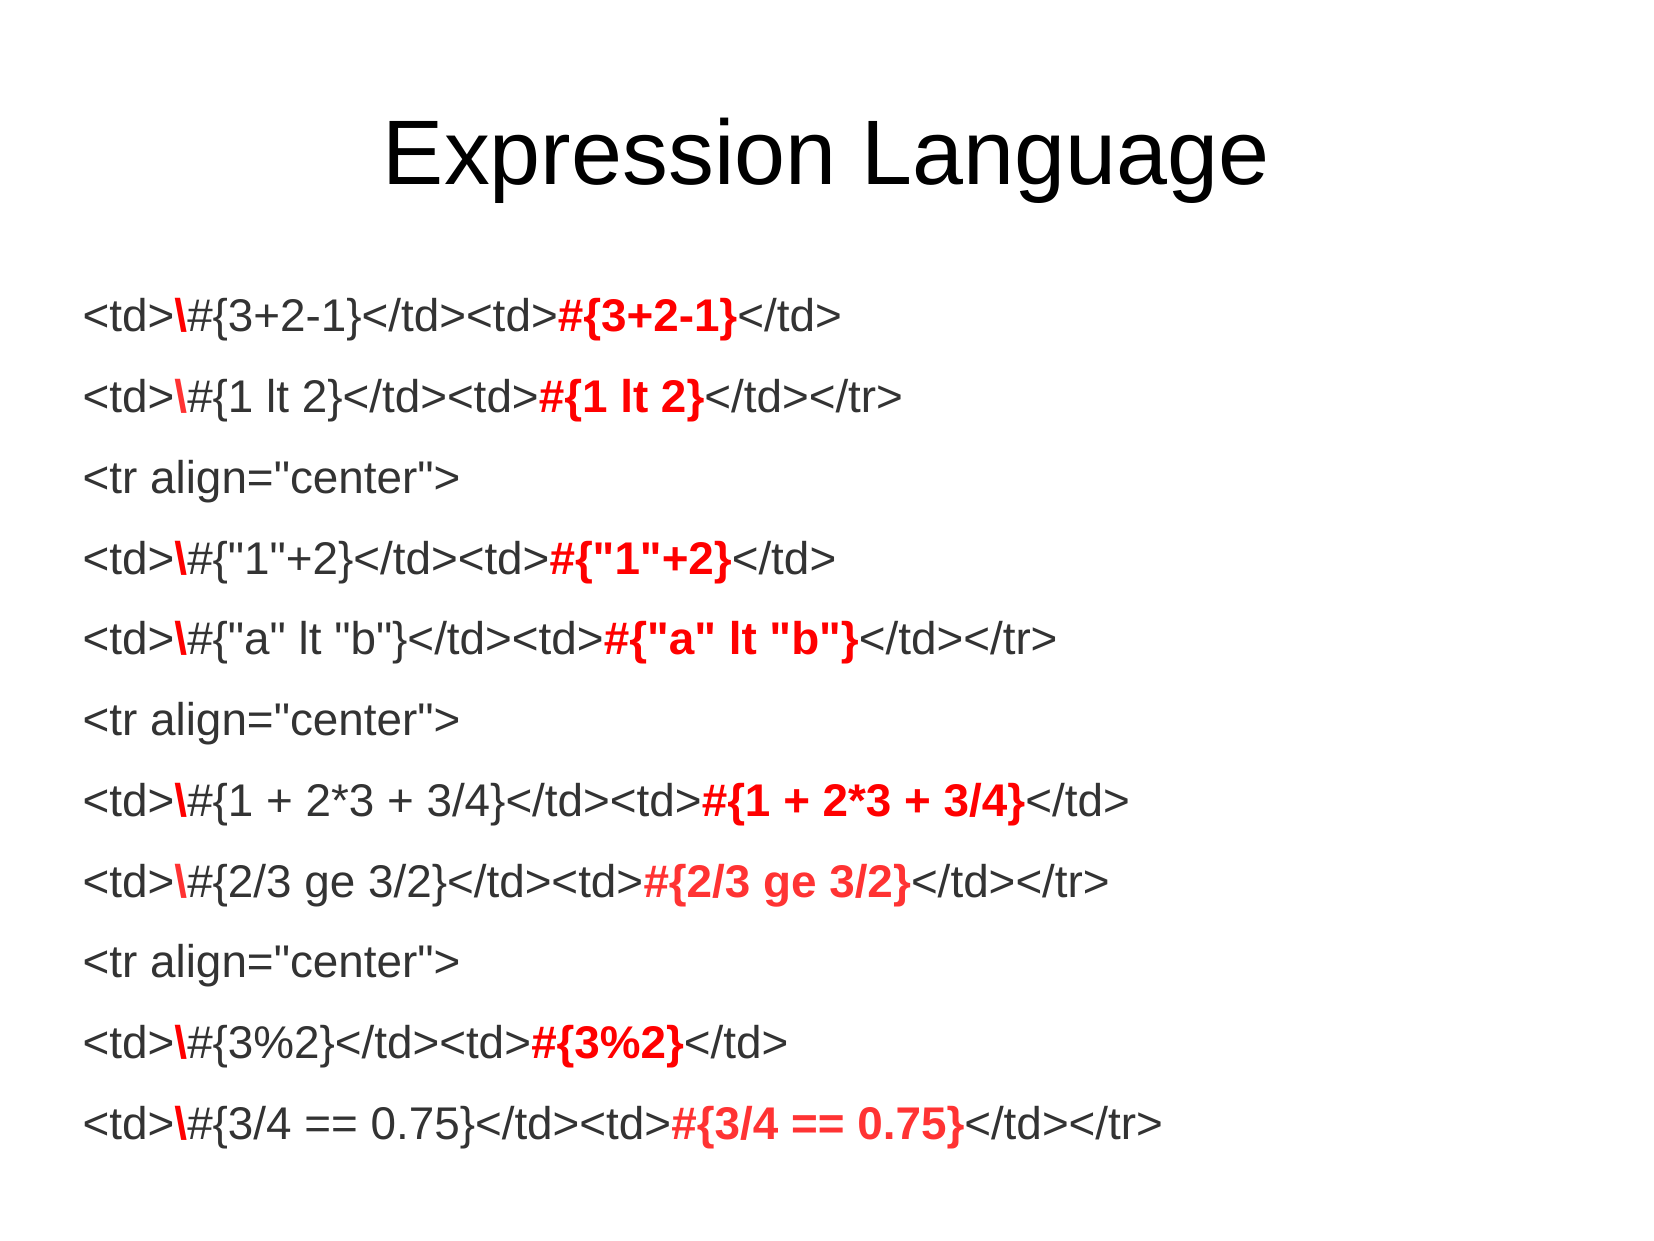

# Expression Language
<td>\#{3+2-1}</td><td>#{3+2-1}</td>
<td>\#{1 lt 2}</td><td>#{1 lt 2}</td></tr>
<tr align="center">
<td>\#{"1"+2}</td><td>#{"1"+2}</td>
<td>\#{"a" lt "b"}</td><td>#{"a" lt "b"}</td></tr>
<tr align="center">
<td>\#{1 + 2*3 + 3/4}</td><td>#{1 + 2*3 + 3/4}</td>
<td>\#{2/3 ge 3/2}</td><td>#{2/3 ge 3/2}</td></tr>
<tr align="center">
<td>\#{3%2}</td><td>#{3%2}</td>
<td>\#{3/4 == 0.75}</td><td>#{3/4 == 0.75}</td></tr>